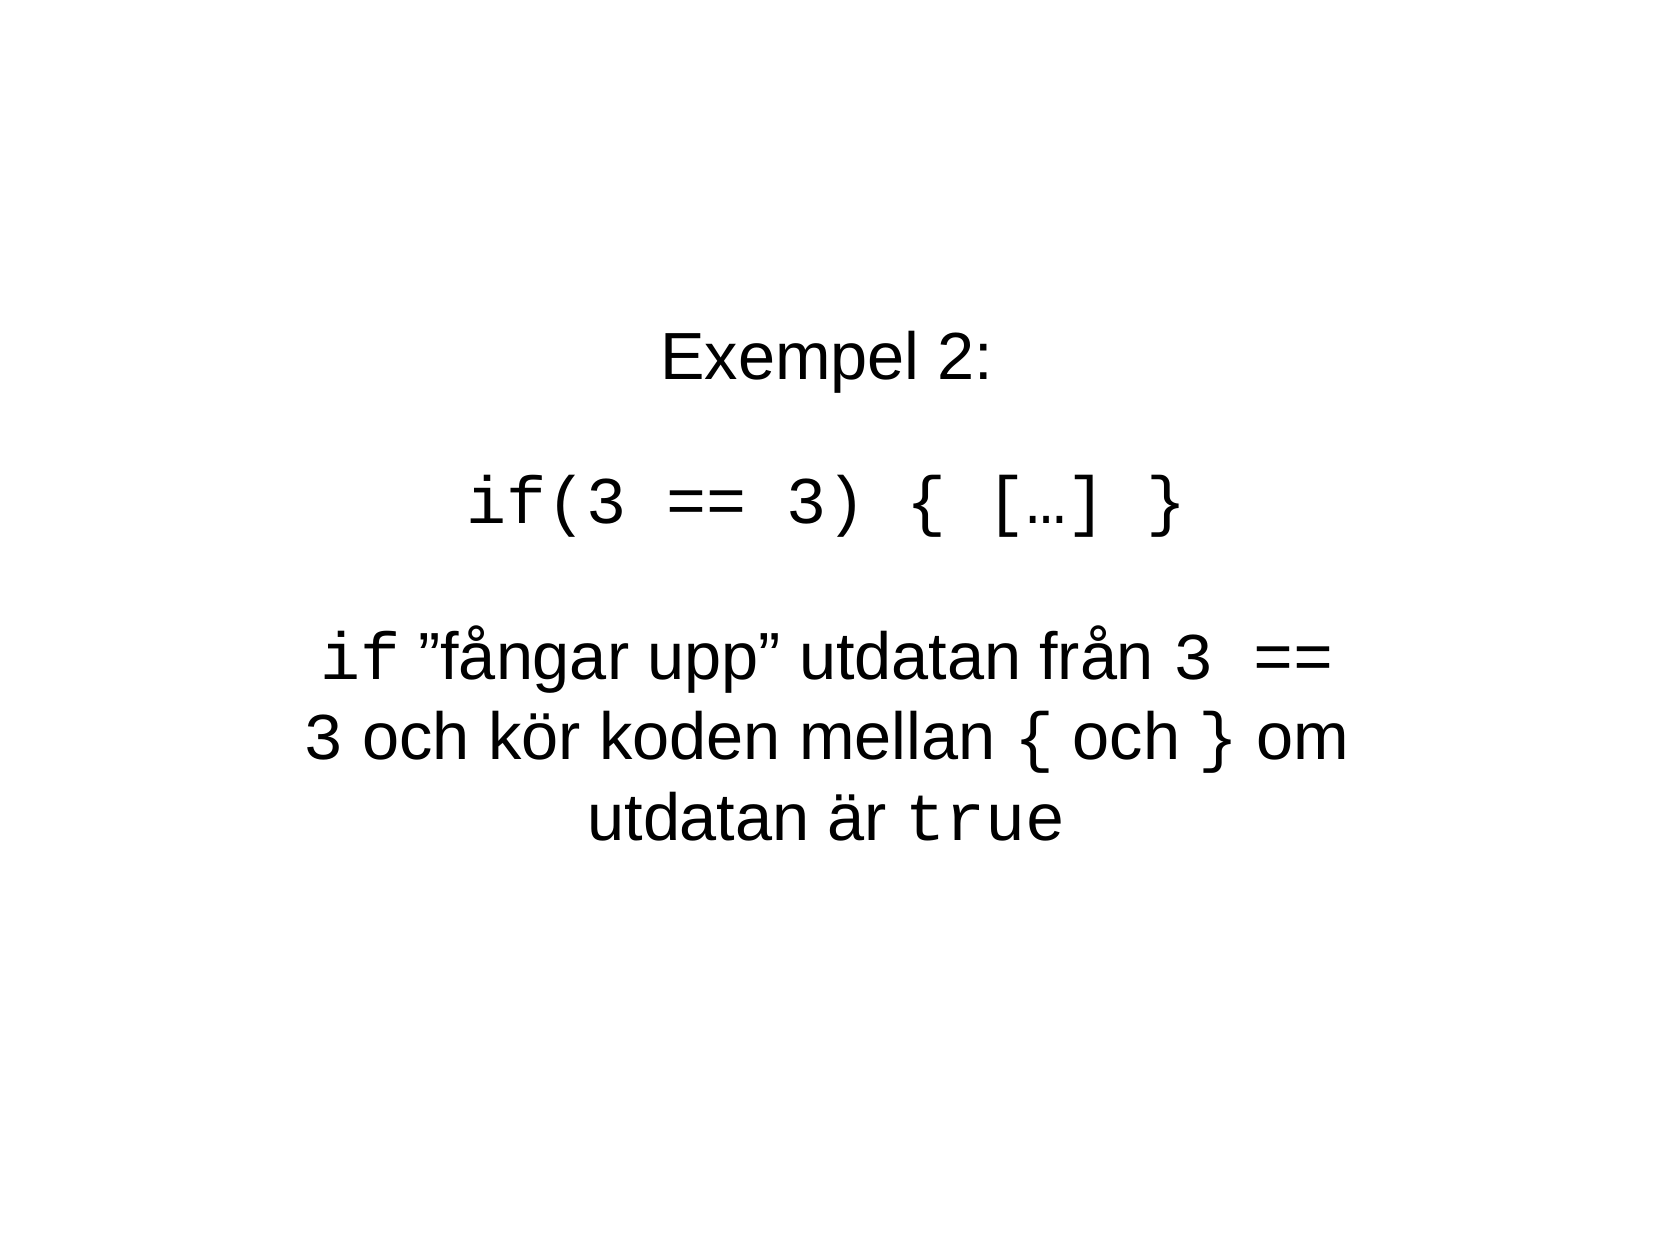

# Exempel 2:
if(3 == 3) { […] }
if ”fångar upp” utdatan från 3 == 3 och kör koden mellan { och } om utdatan är true